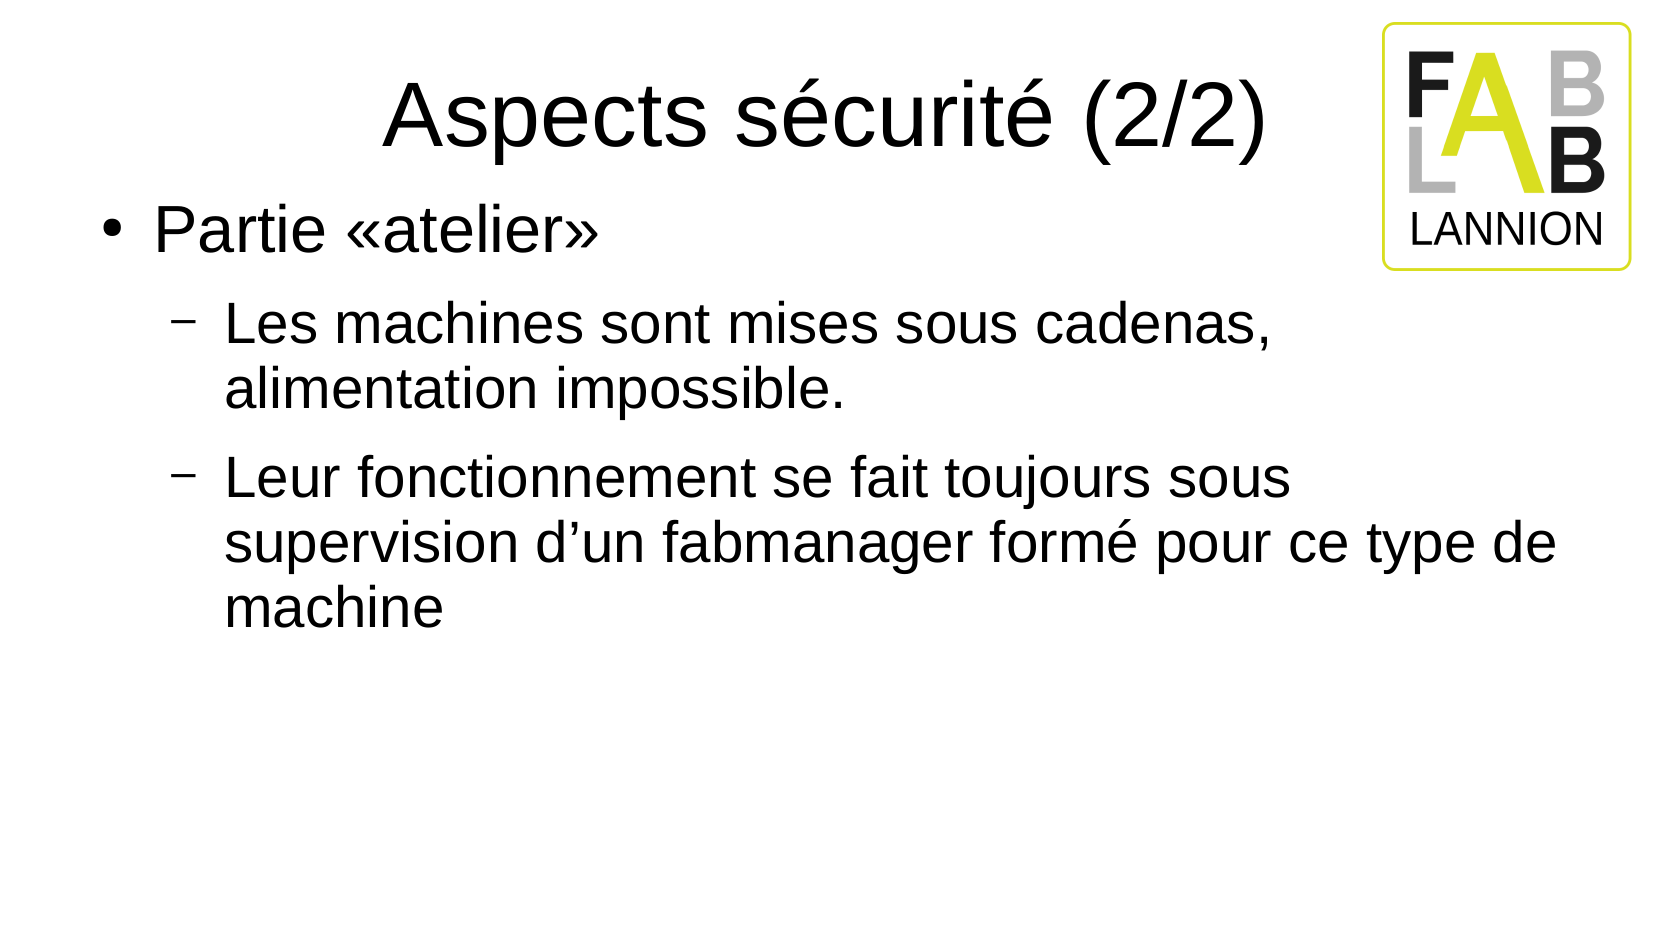

# Aspects sécurité (2/2)
Partie «atelier»
Les machines sont mises sous cadenas, alimentation impossible.
Leur fonctionnement se fait toujours sous supervision d’un fabmanager formé pour ce type de machine